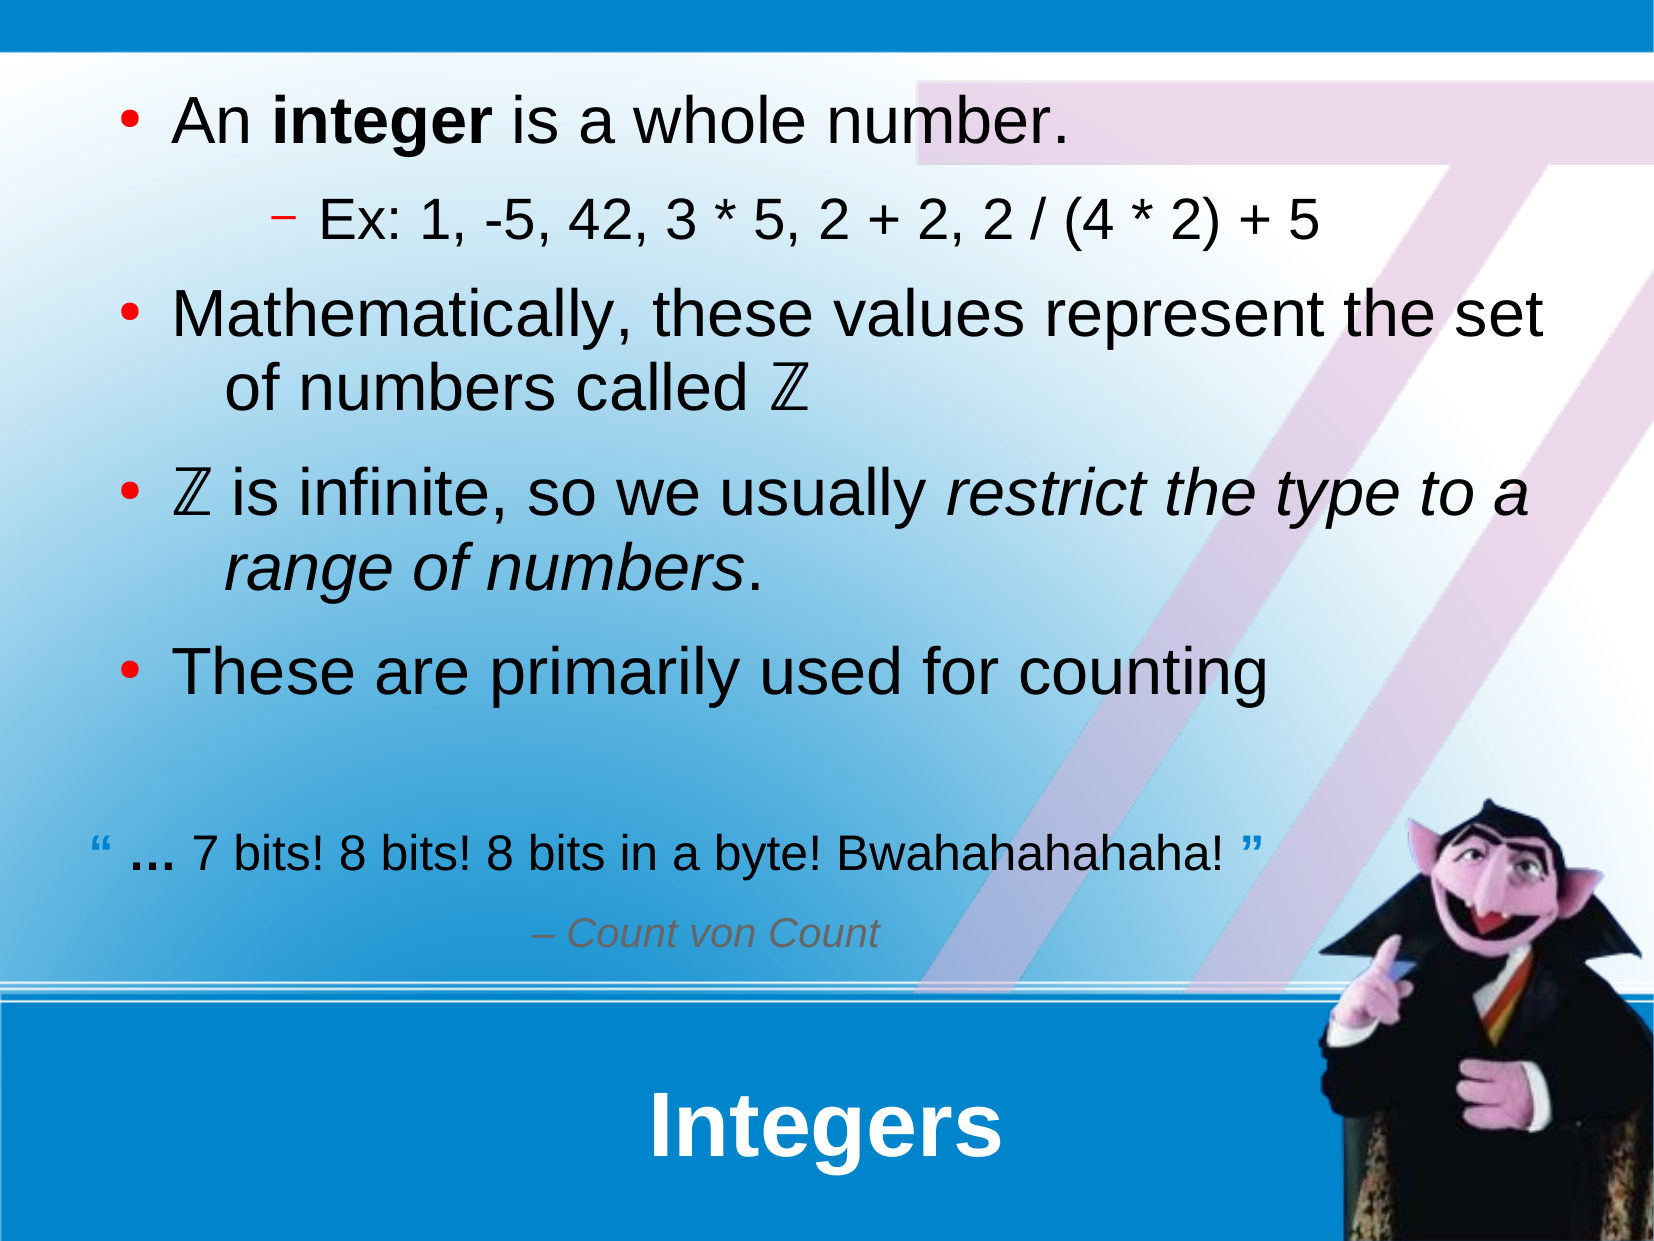

An integer is a whole number.
Ex: 1, -5, 42, 3 * 5, 2 + 2, 2 / (4 * 2) + 5
Mathematically, these values represent the set of numbers called ℤ
ℤ is infinite, so we usually restrict the type to a range of numbers.
These are primarily used for counting
“ … 7 bits! 8 bits! 8 bits in a byte! Bwahahahahaha! ”
– Count von Count
# Integers